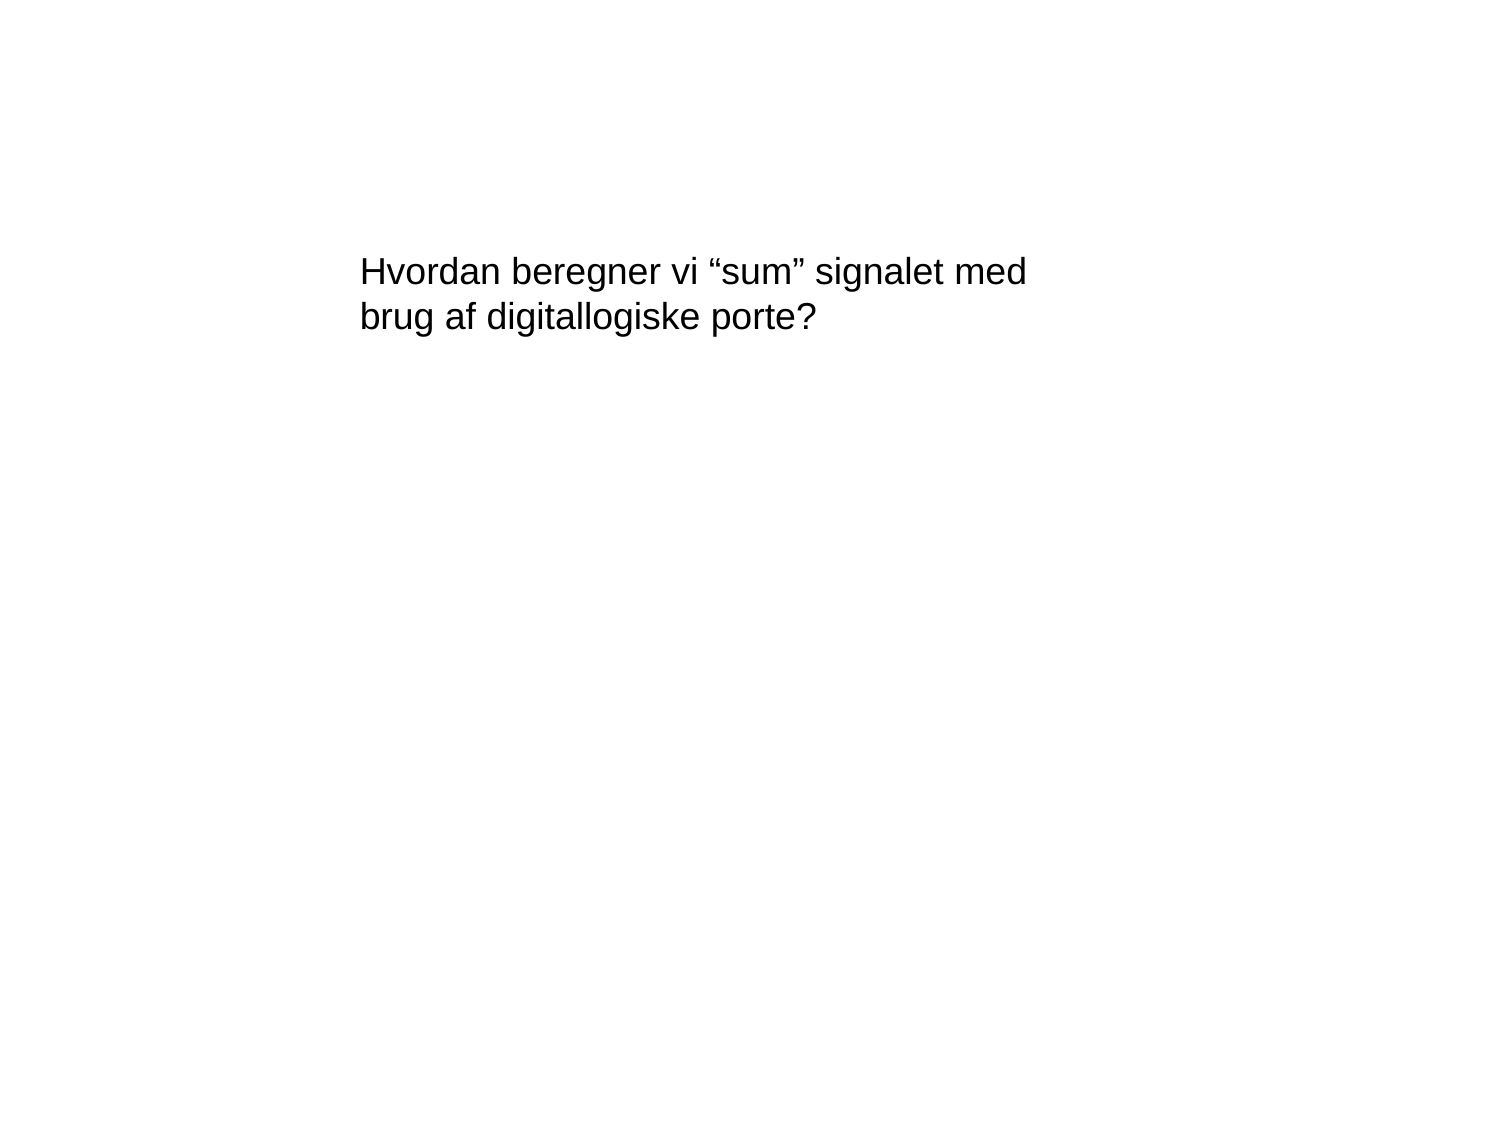

Hvordan beregner vi “sum” signalet med
brug af digitallogiske porte?